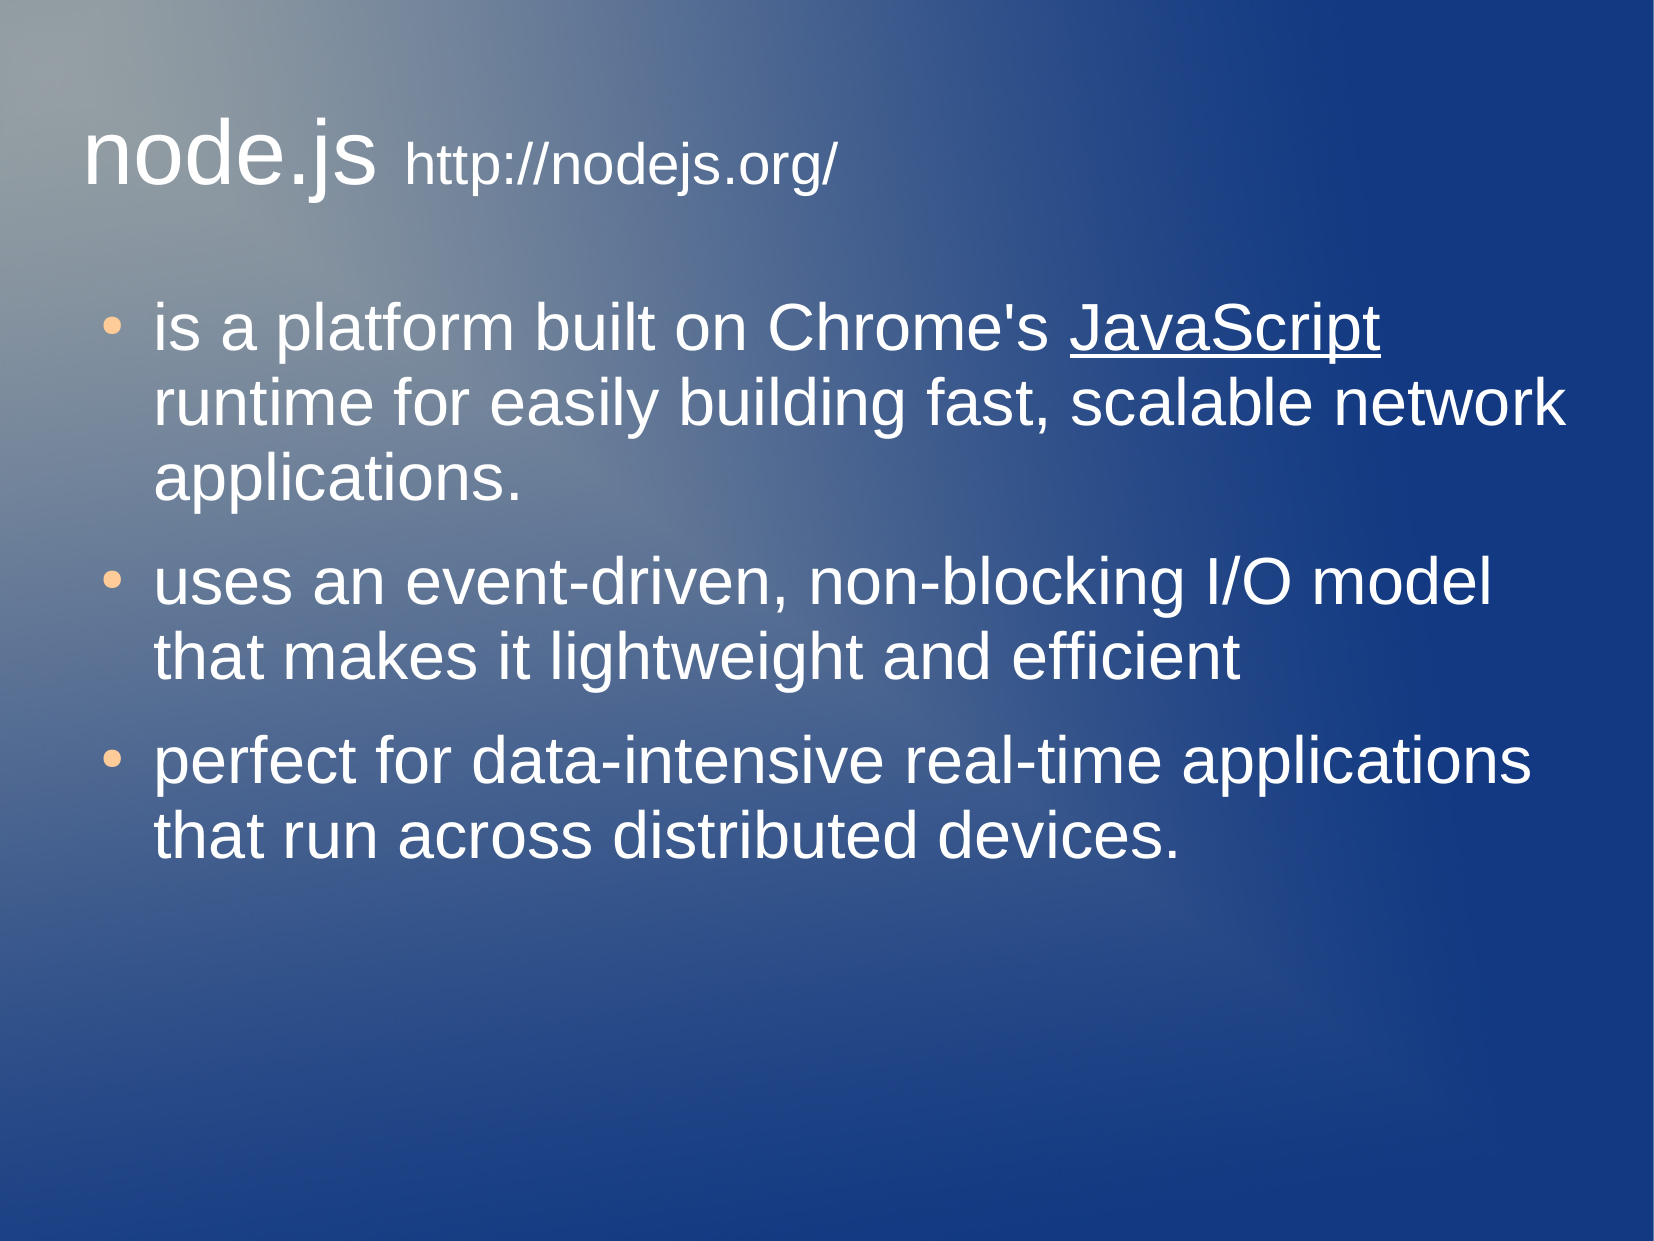

# node.js http://nodejs.org/
is a platform built on Chrome's JavaScript runtime for easily building fast, scalable network applications.
uses an event-driven, non-blocking I/O model that makes it lightweight and efficient
perfect for data-intensive real-time applications that run across distributed devices.